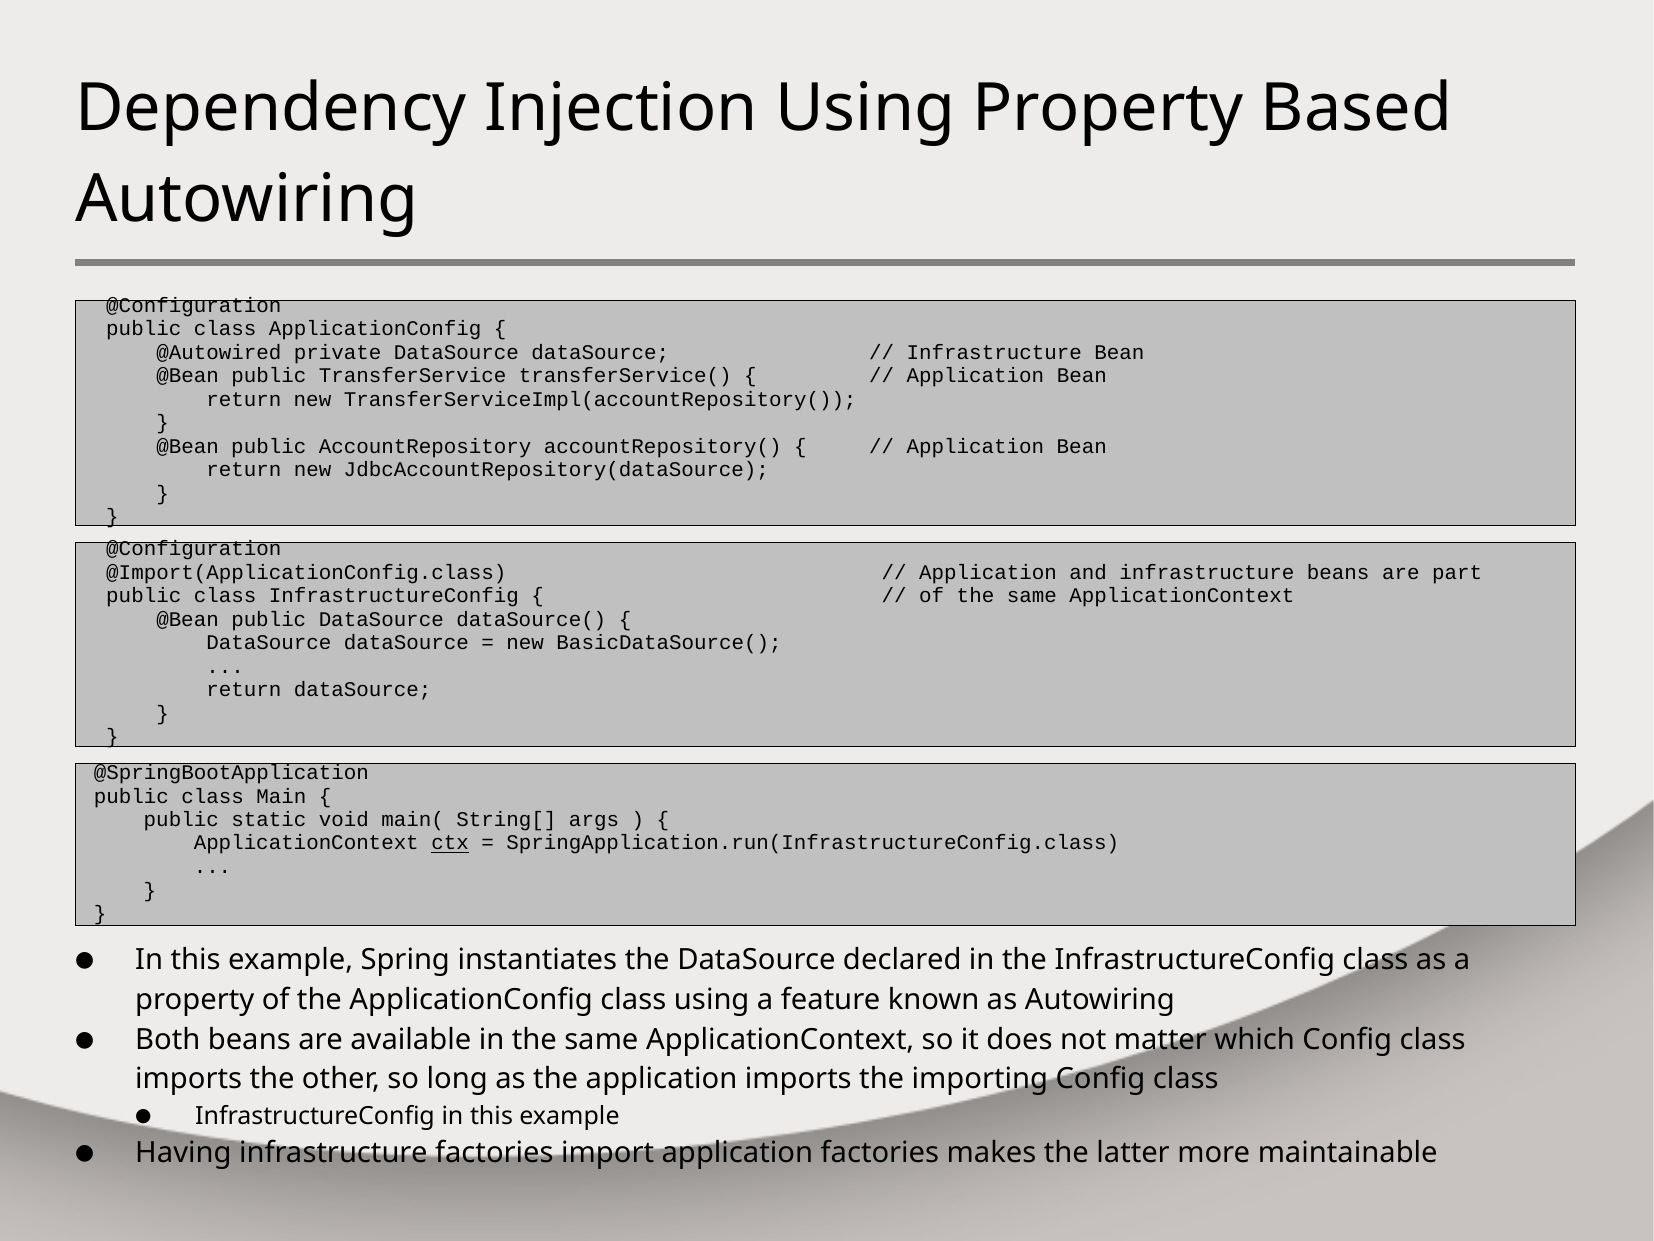

# Dependency Injection Using Property Based Autowiring
@Configuration
public class ApplicationConfig {
 @Autowired private DataSource dataSource; // Infrastructure Bean
 @Bean public TransferService transferService() { // Application Bean
 return new TransferServiceImpl(accountRepository());
 }
 @Bean public AccountRepository accountRepository() { // Application Bean
 return new JdbcAccountRepository(dataSource);
 }
}
In this example, Spring instantiates the DataSource declared in the InfrastructureConfig class as a property of the ApplicationConfig class using a feature known as Autowiring
Both beans are available in the same ApplicationContext, so it does not matter which Config class imports the other, so long as the application imports the importing Config class
InfrastructureConfig in this example
Having infrastructure factories import application factories makes the latter more maintainable
@Configuration
@Import(ApplicationConfig.class) // Application and infrastructure beans are part
public class InfrastructureConfig { // of the same ApplicationContext
 @Bean public DataSource dataSource() {
 DataSource dataSource = new BasicDataSource();
 ...
 return dataSource;
 }
}
@SpringBootApplication
public class Main {
 public static void main( String[] args ) {
 ApplicationContext ctx = SpringApplication.run(InfrastructureConfig.class)
 ...
 }
}